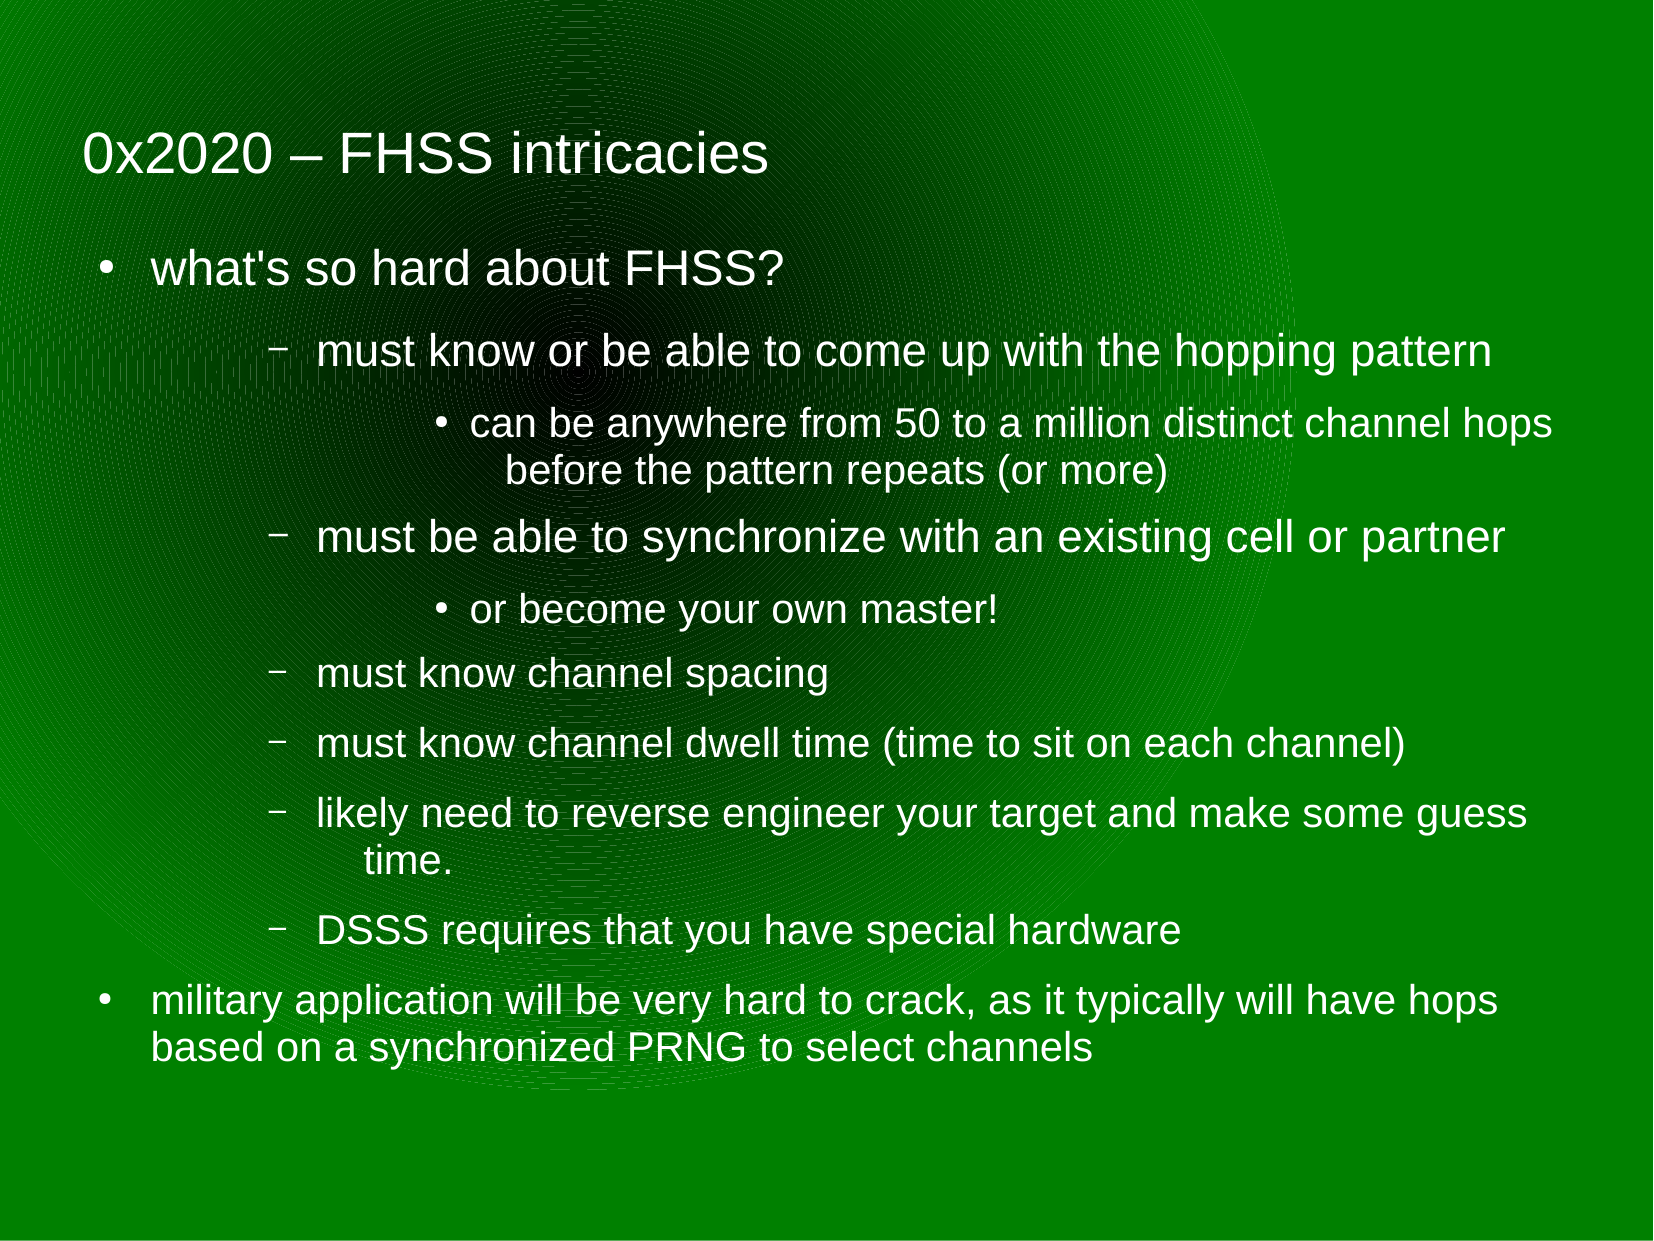

# 0x2020 – FHSS intricacies
what's so hard about FHSS?
must know or be able to come up with the hopping pattern
can be anywhere from 50 to a million distinct channel hops before the pattern repeats (or more)
must be able to synchronize with an existing cell or partner
or become your own master!
must know channel spacing
must know channel dwell time (time to sit on each channel)
likely need to reverse engineer your target and make some guess time.
DSSS requires that you have special hardware
military application will be very hard to crack, as it typically will have hops based on a synchronized PRNG to select channels